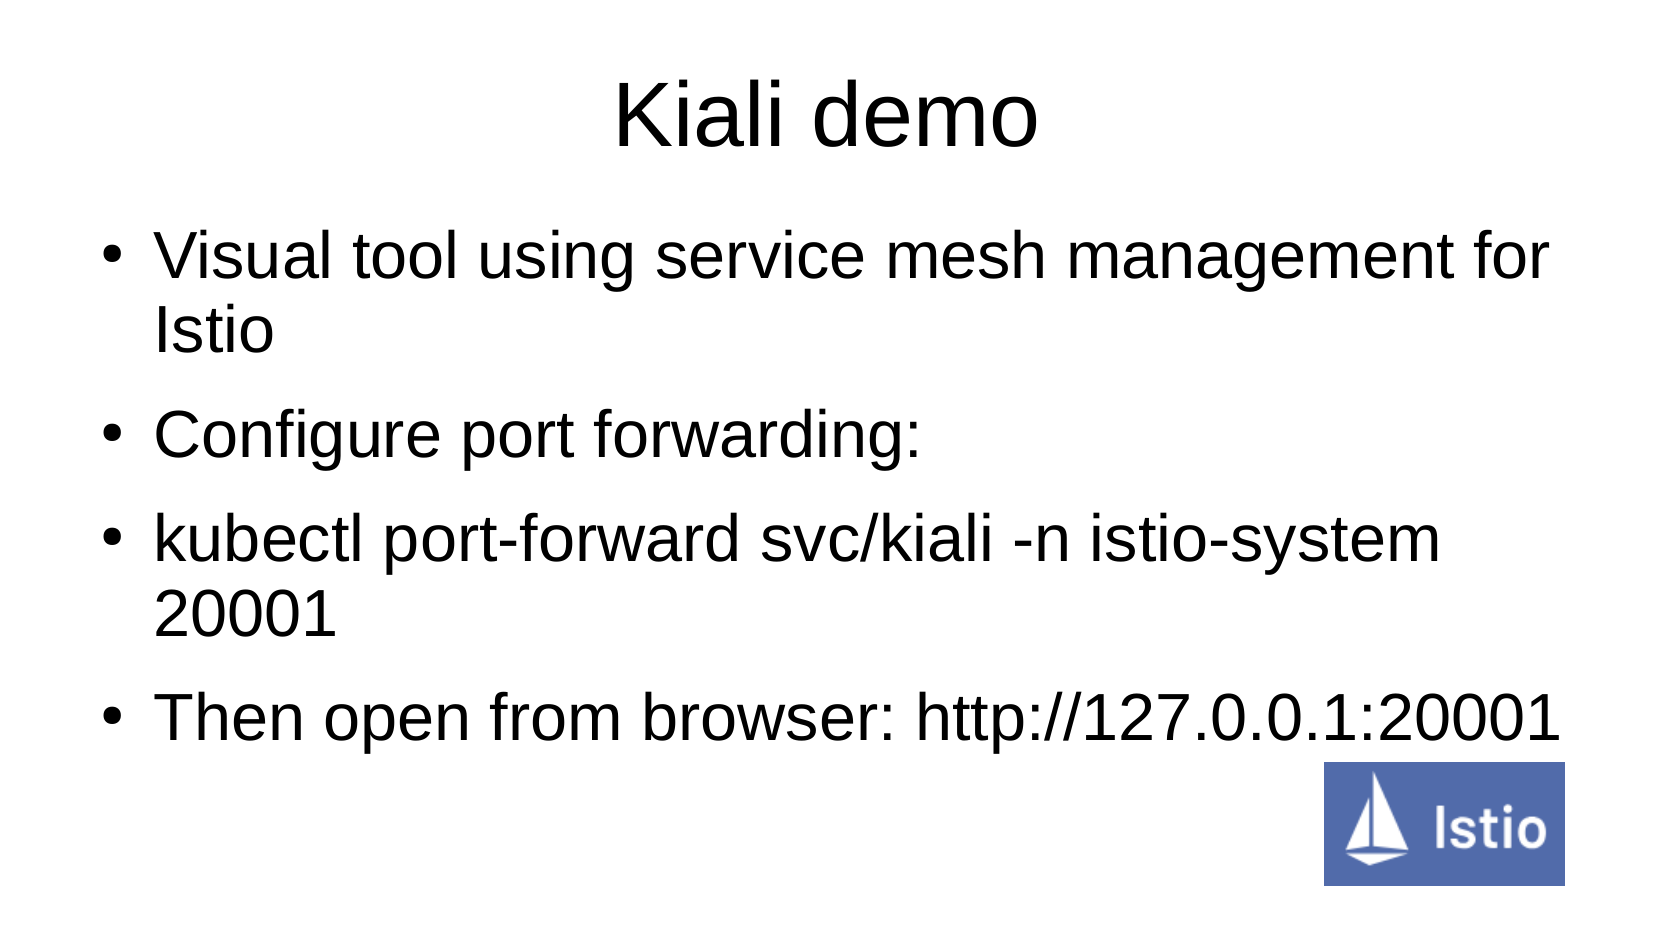

# Kiali demo
Visual tool using service mesh management for Istio
Configure port forwarding:
kubectl port-forward svc/kiali -n istio-system 20001
Then open from browser: http://127.0.0.1:20001